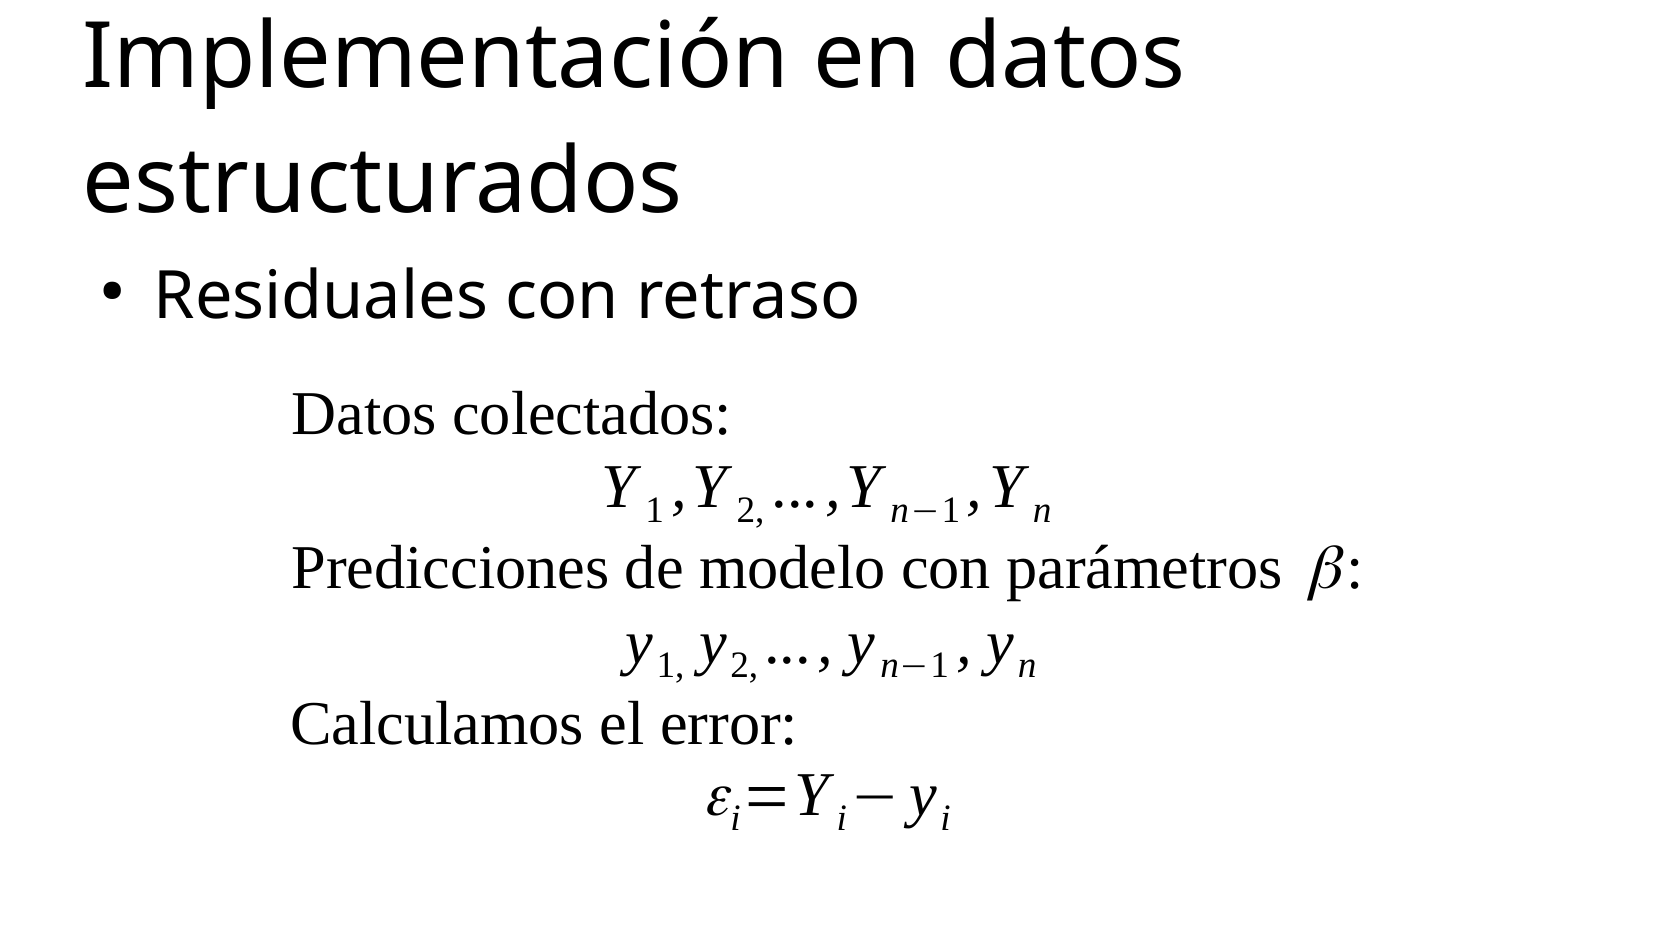

# Implementación en datos estructurados
Residuales con retraso